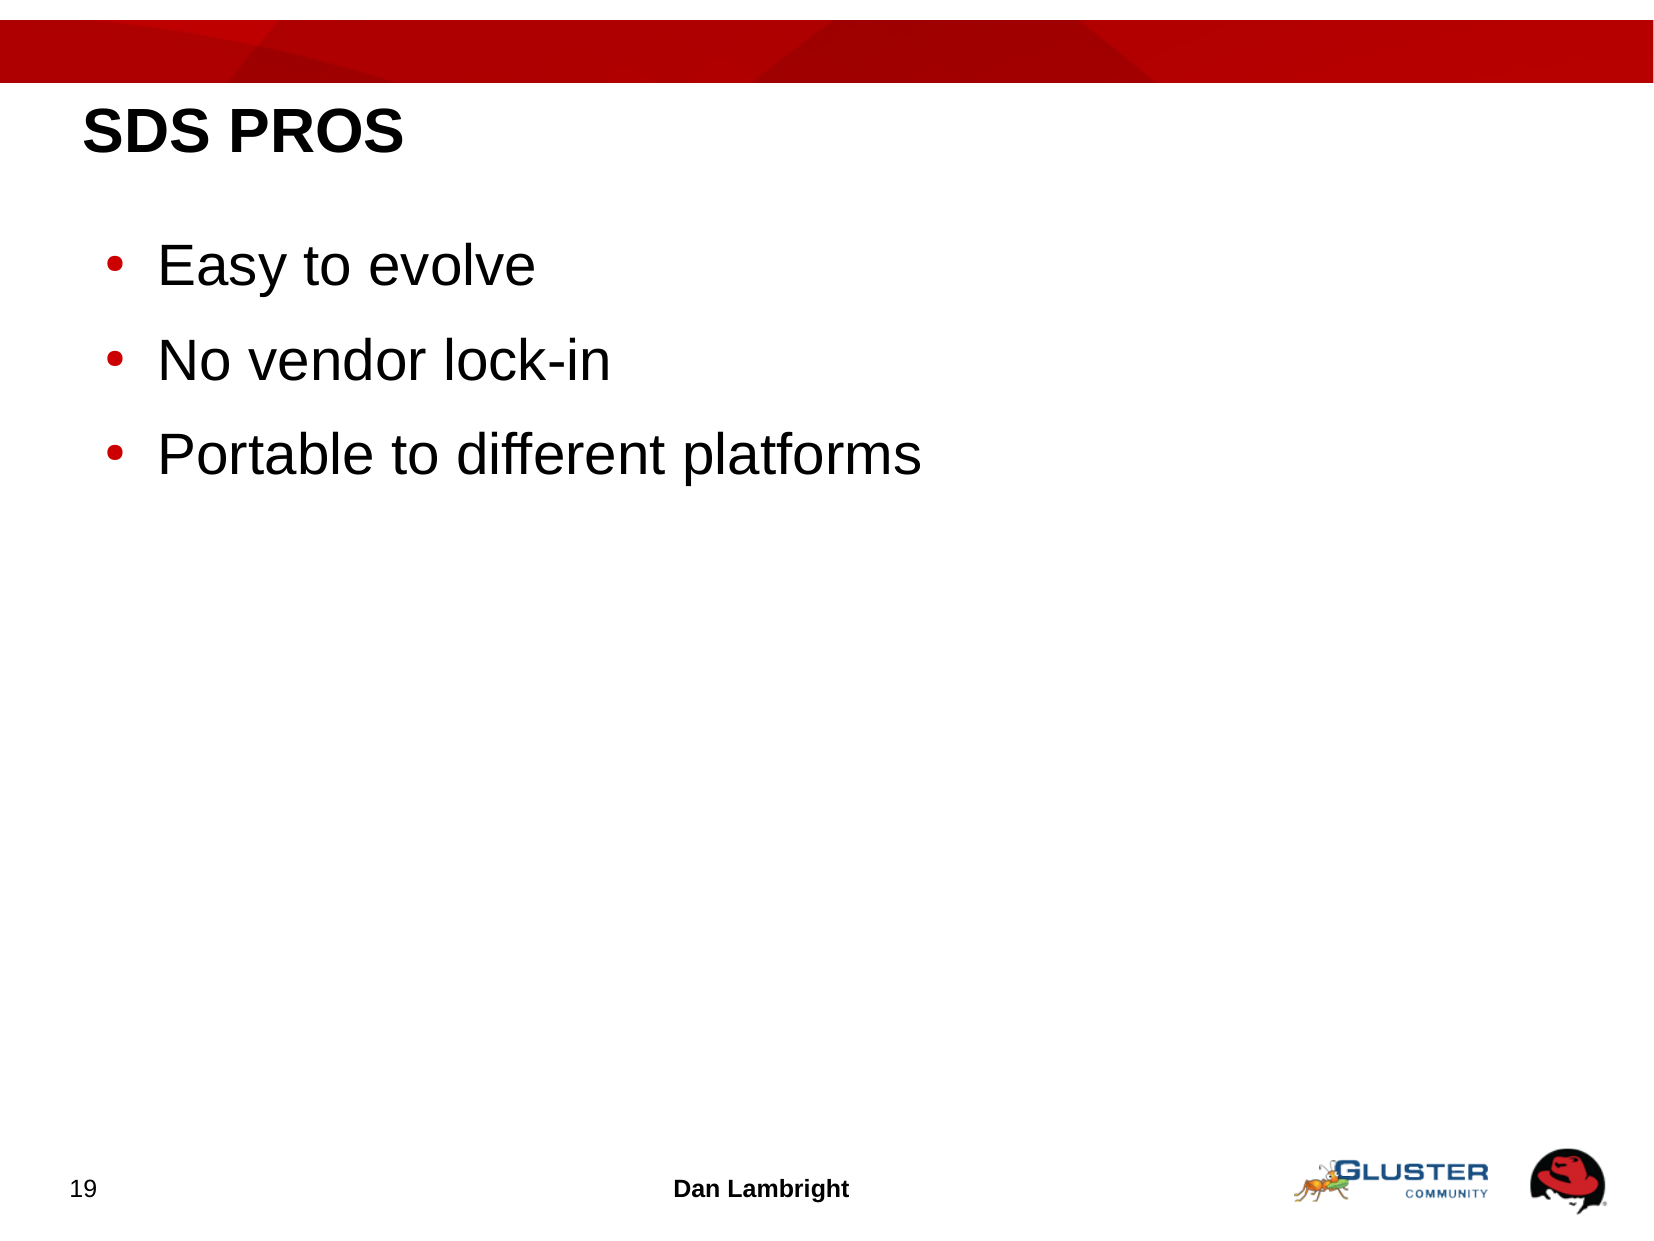

# SDS PROS
Easy to evolve
No vendor lock-in
Portable to different platforms